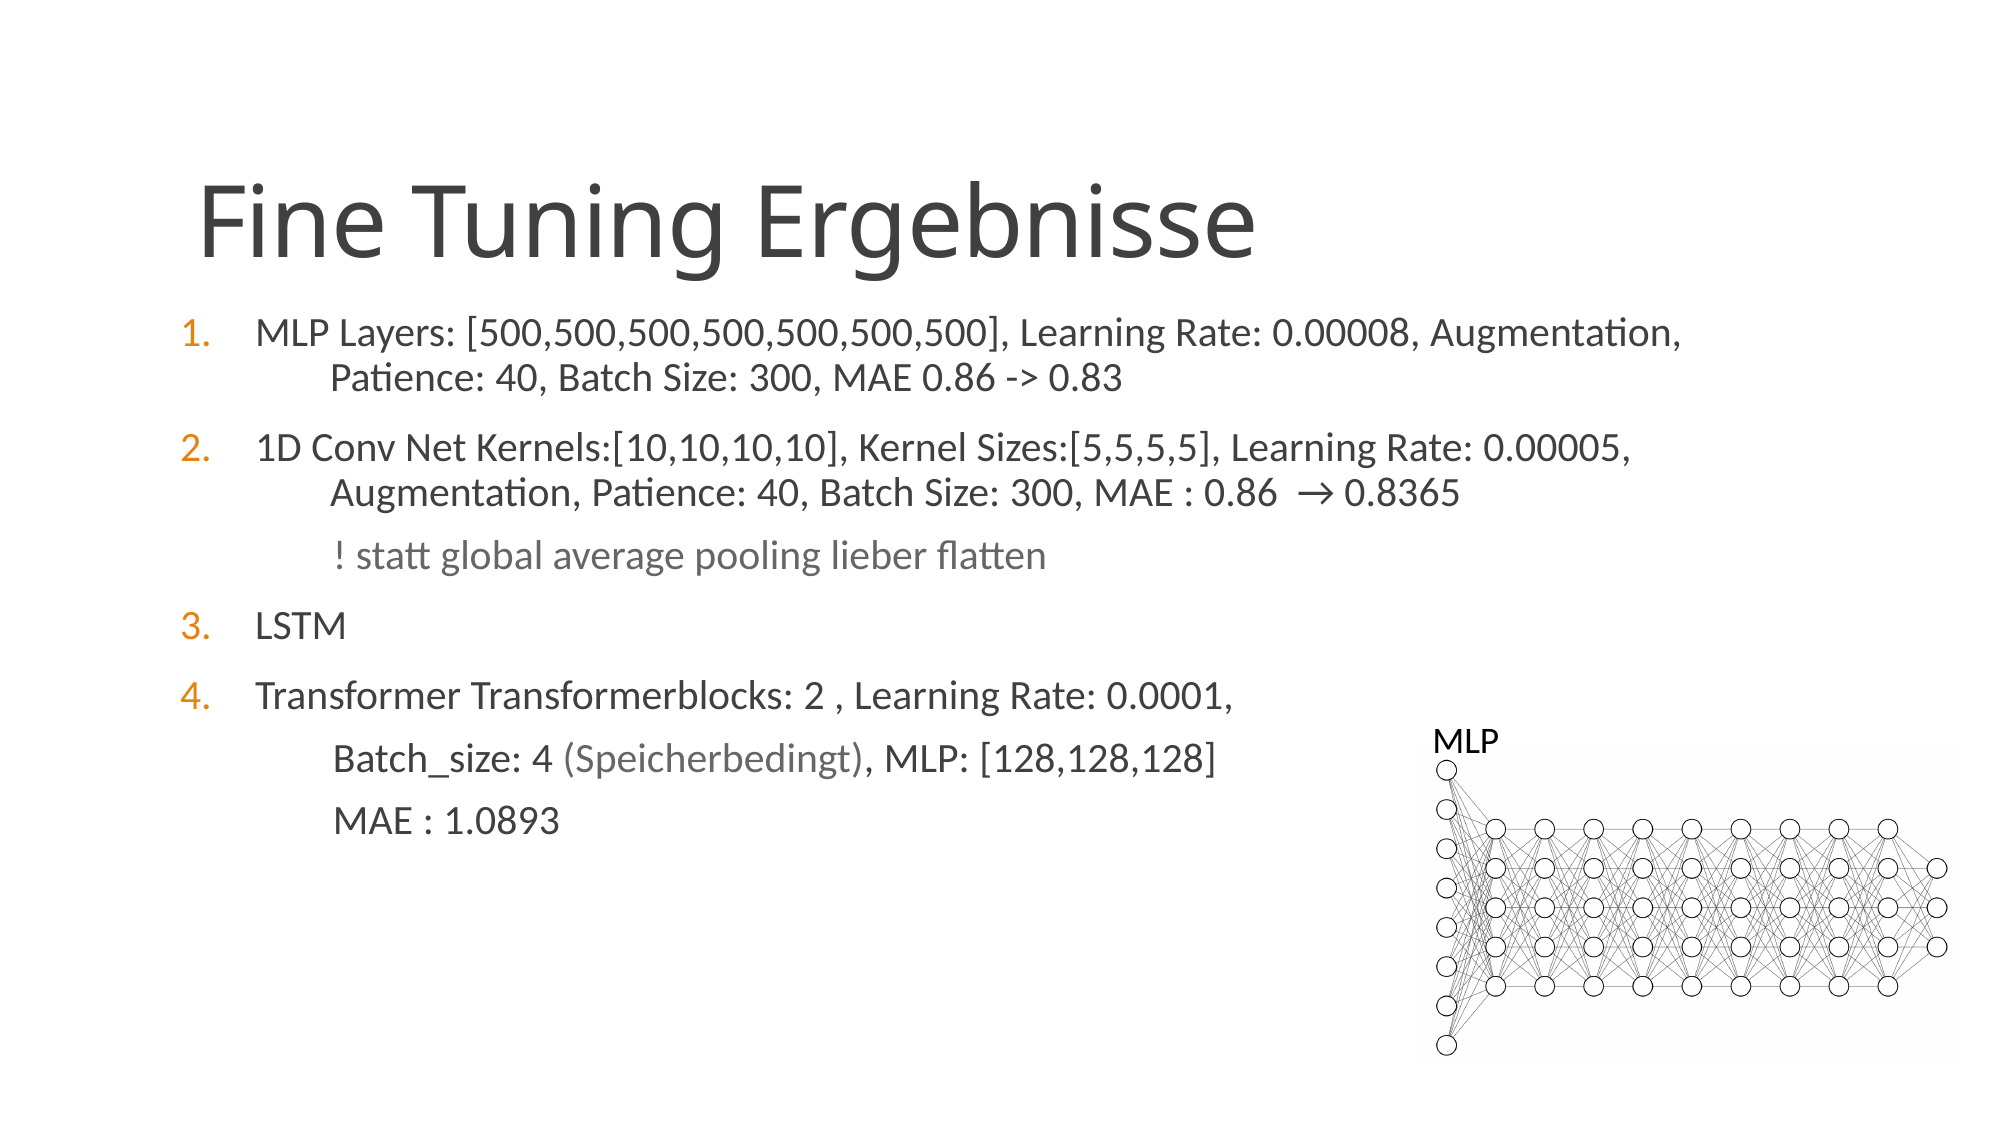

# Fine Tuning Ergebnisse
MLP Layers: [500,500,500,500,500,500,500], Learning Rate: 0.00008, Augmentation, Patience: 40, Batch Size: 300, MAE 0.86 -> 0.83
1D Conv Net Kernels:[10,10,10,10], Kernel Sizes:[5,5,5,5], Learning Rate: 0.00005, Augmentation, Patience: 40, Batch Size: 300, MAE : 0.86 → 0.8365
! statt global average pooling lieber flatten
LSTM
Transformer Transformerblocks: 2 , Learning Rate: 0.0001,
Batch_size: 4 (Speicherbedingt), MLP: [128,128,128]
MAE : 1.0893
MLP